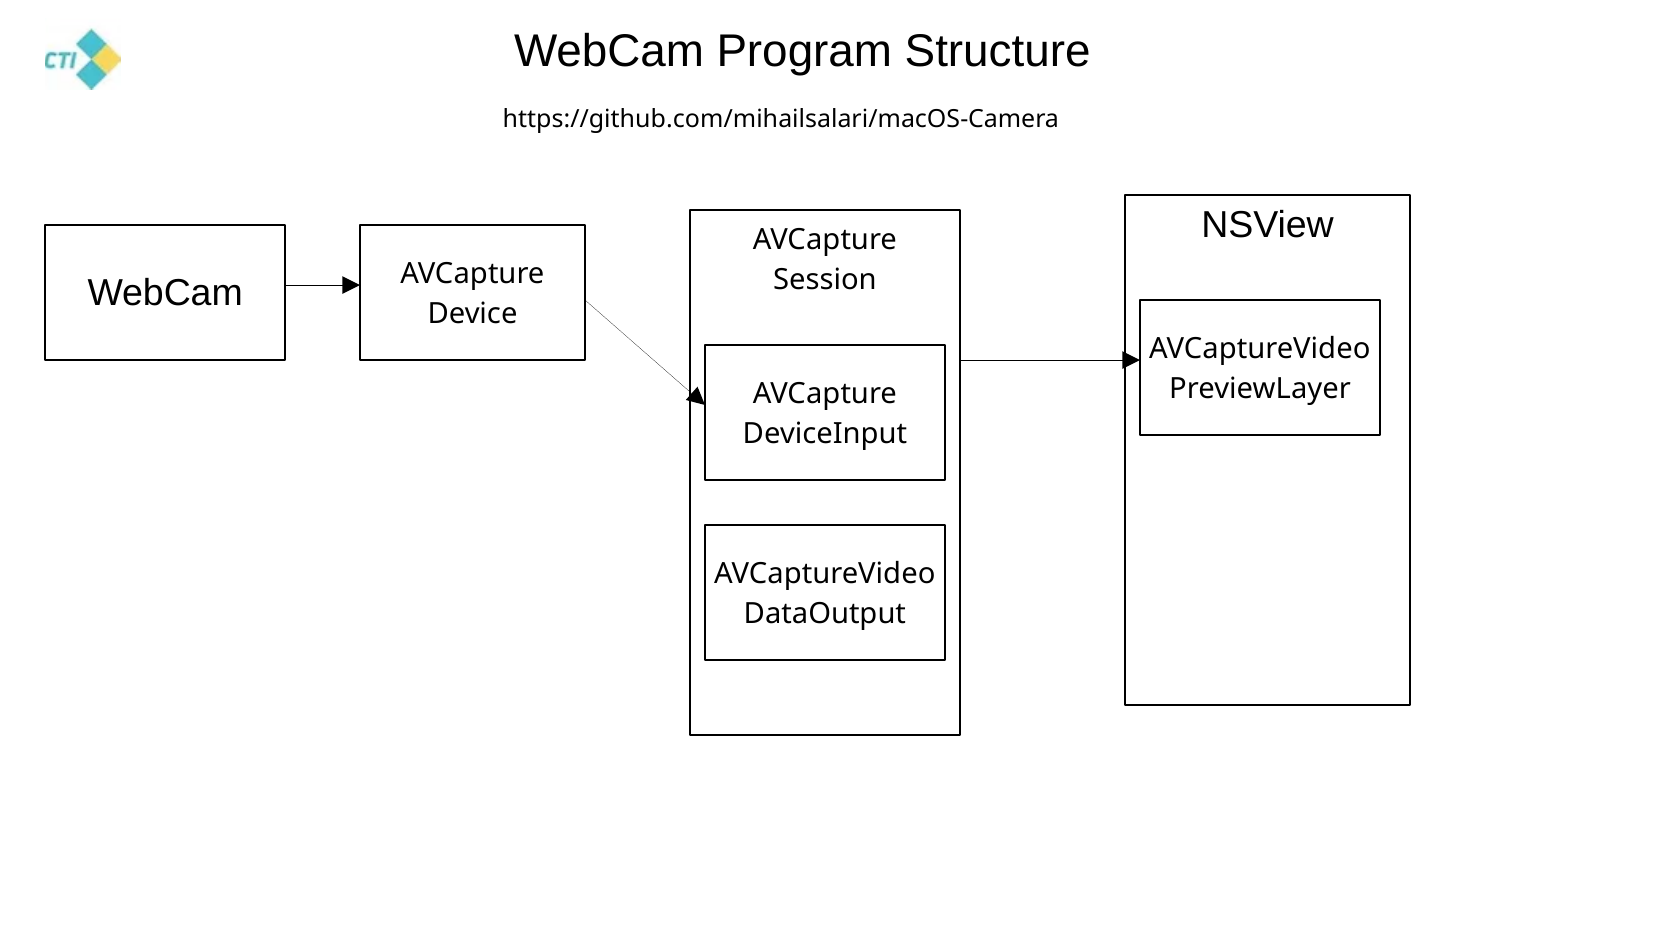

WebCam Program Structure
https://github.com/mihailsalari/macOS-Camera
NSView
AVCapture
Session
WebCam
AVCapture
Device
AVCaptureVideo
PreviewLayer
AVCapture
DeviceInput
AVCaptureVideo
DataOutput